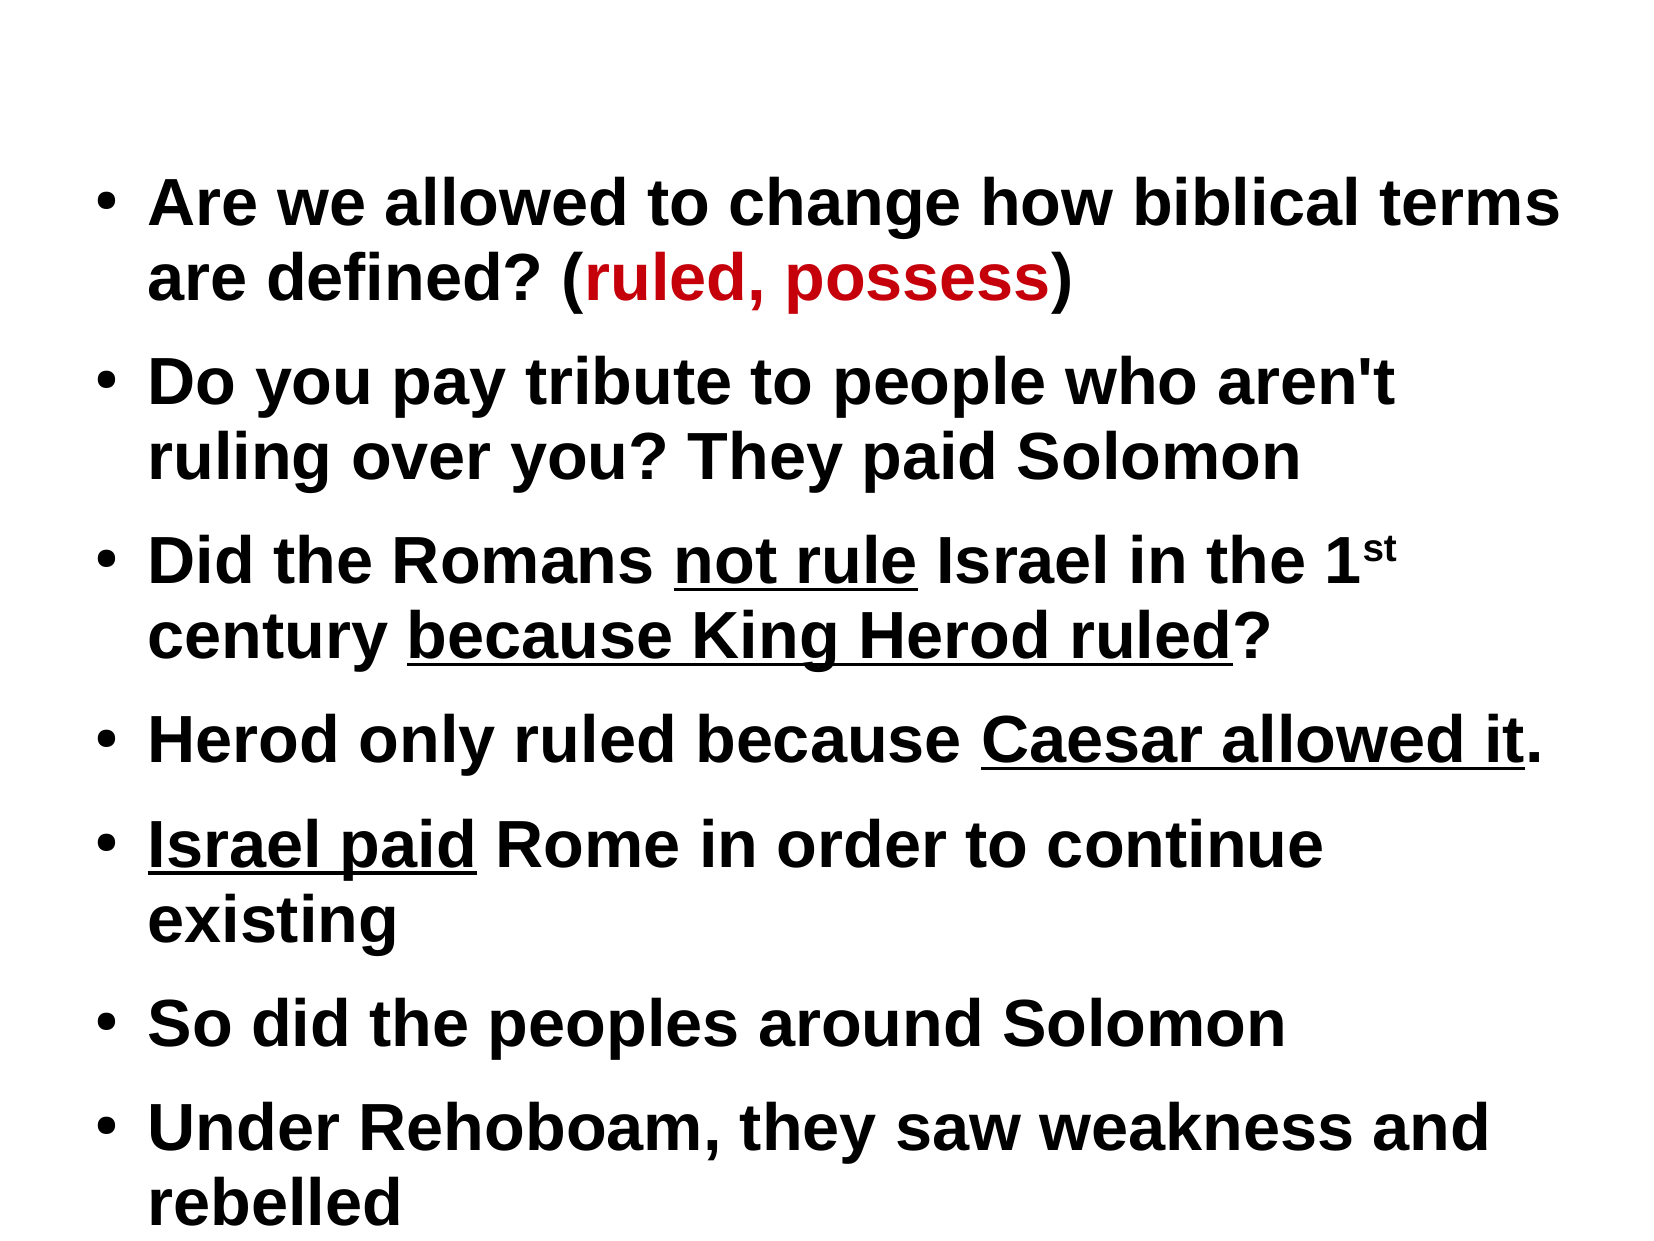

#
Are we allowed to change how biblical terms are defined? (ruled, possess)
Do you pay tribute to people who aren't ruling over you? They paid Solomon
Did the Romans not rule Israel in the 1st century because King Herod ruled?
Herod only ruled because Caesar allowed it.
Israel paid Rome in order to continue existing
So did the peoples around Solomon
Under Rehoboam, they saw weakness and rebelled